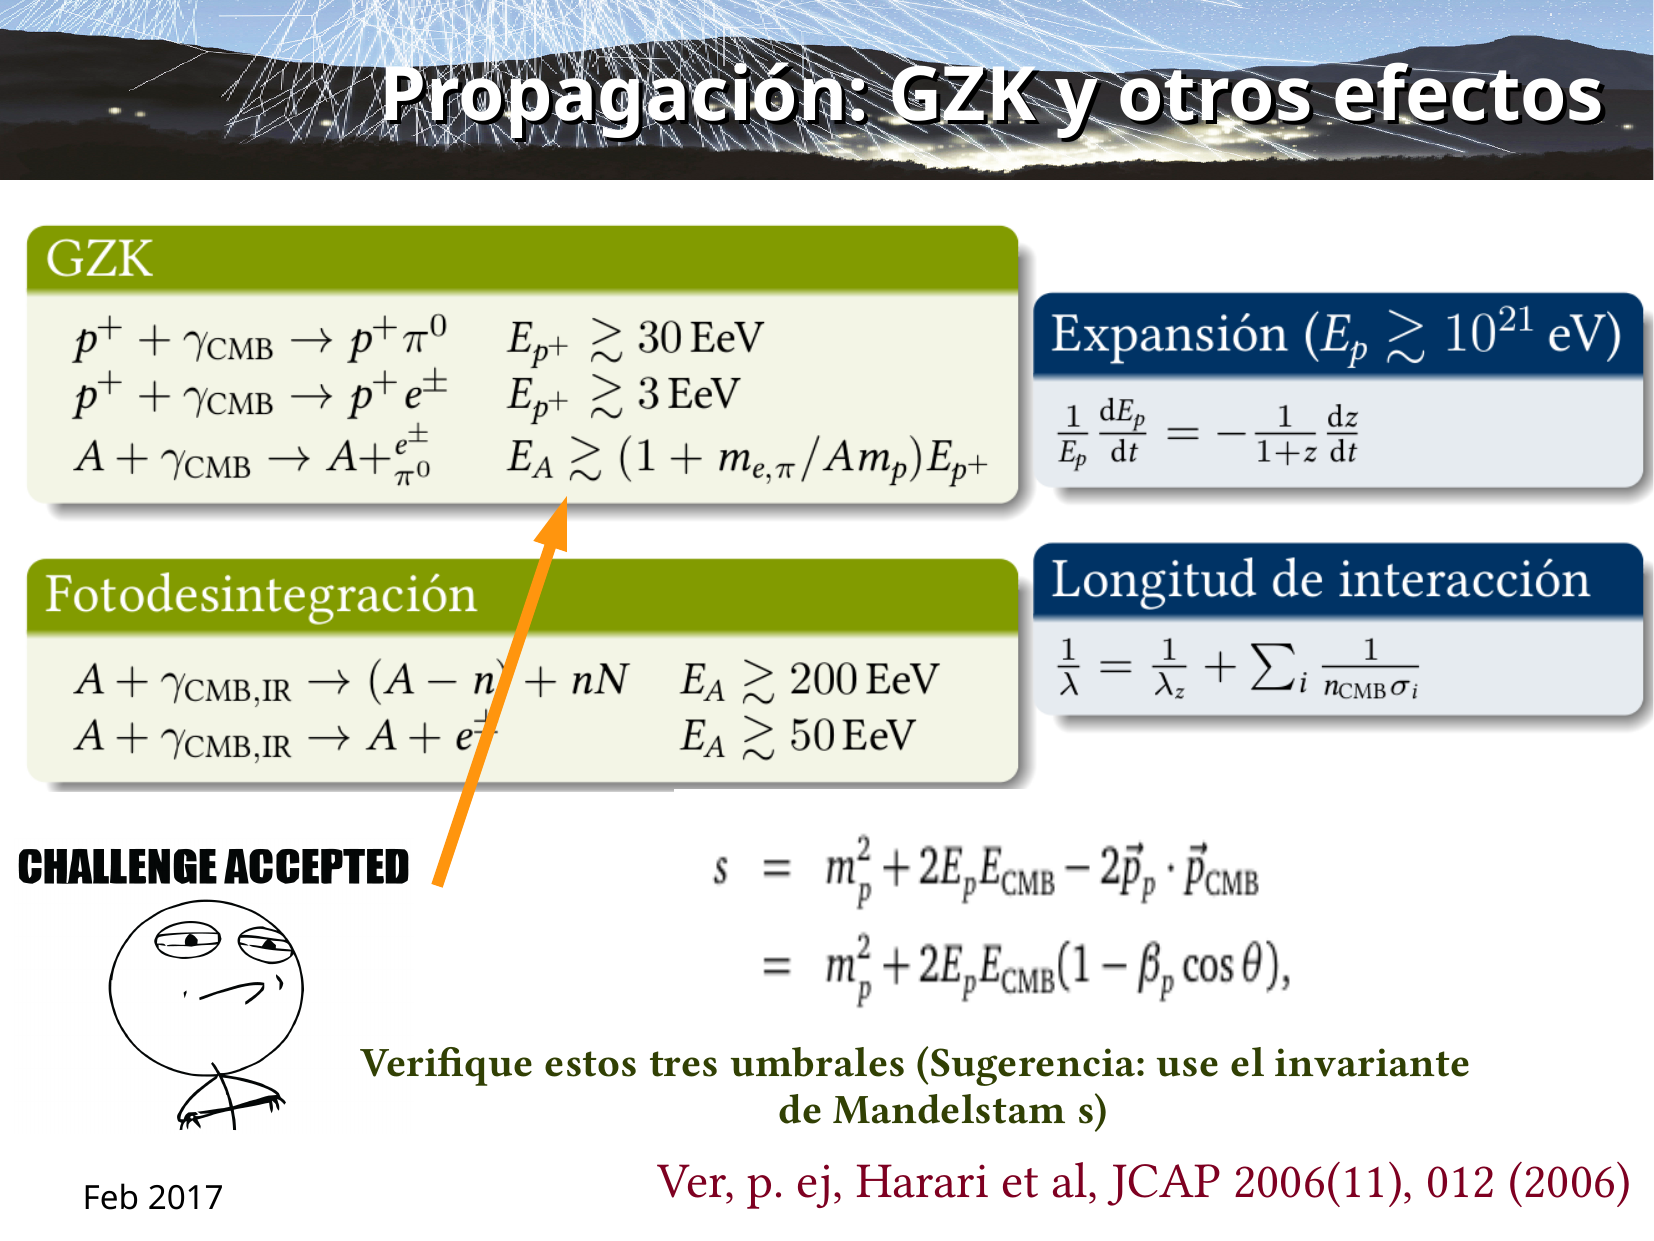

# Propagación: GZK y otros efectos
Verifique estos tres umbrales (Sugerencia: use el invariante de Mandelstam s)
 Ver, p. ej, Harari et al, JCAP 2006(11), 012 (2006)
Feb 2017
Asorey - Chile - U01
69